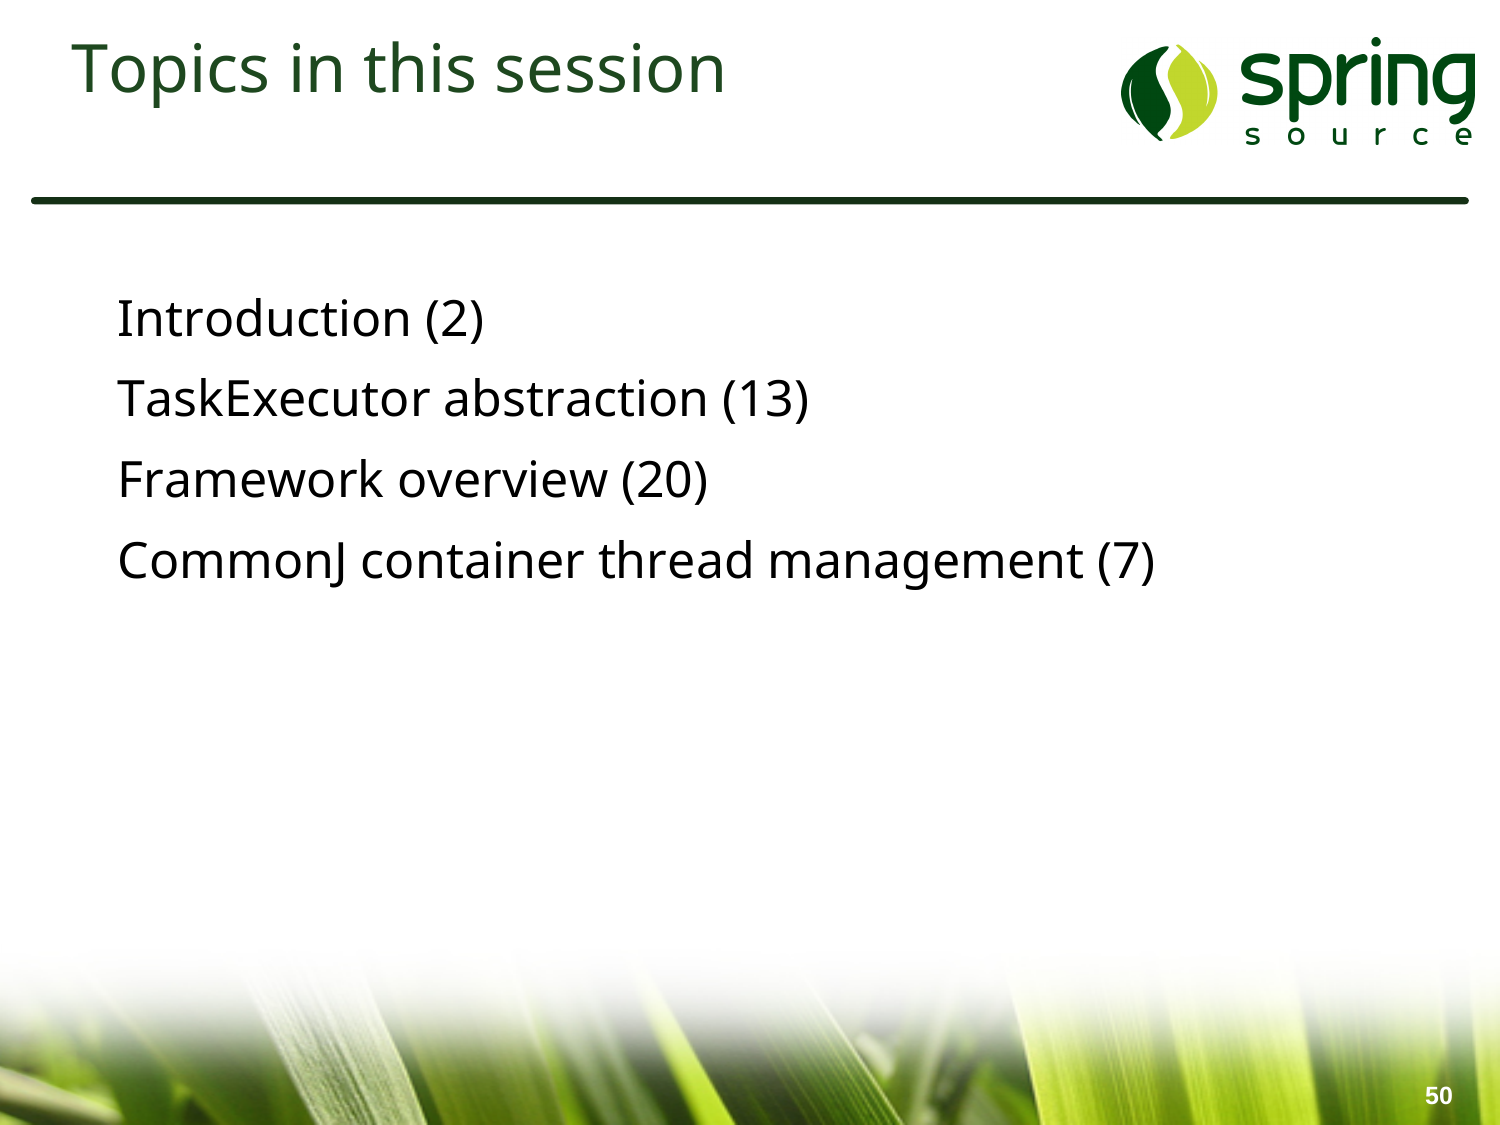

# Topics in this session
Introduction (2)
TaskExecutor abstraction (13)
Framework overview (20)
CommonJ container thread management (7)